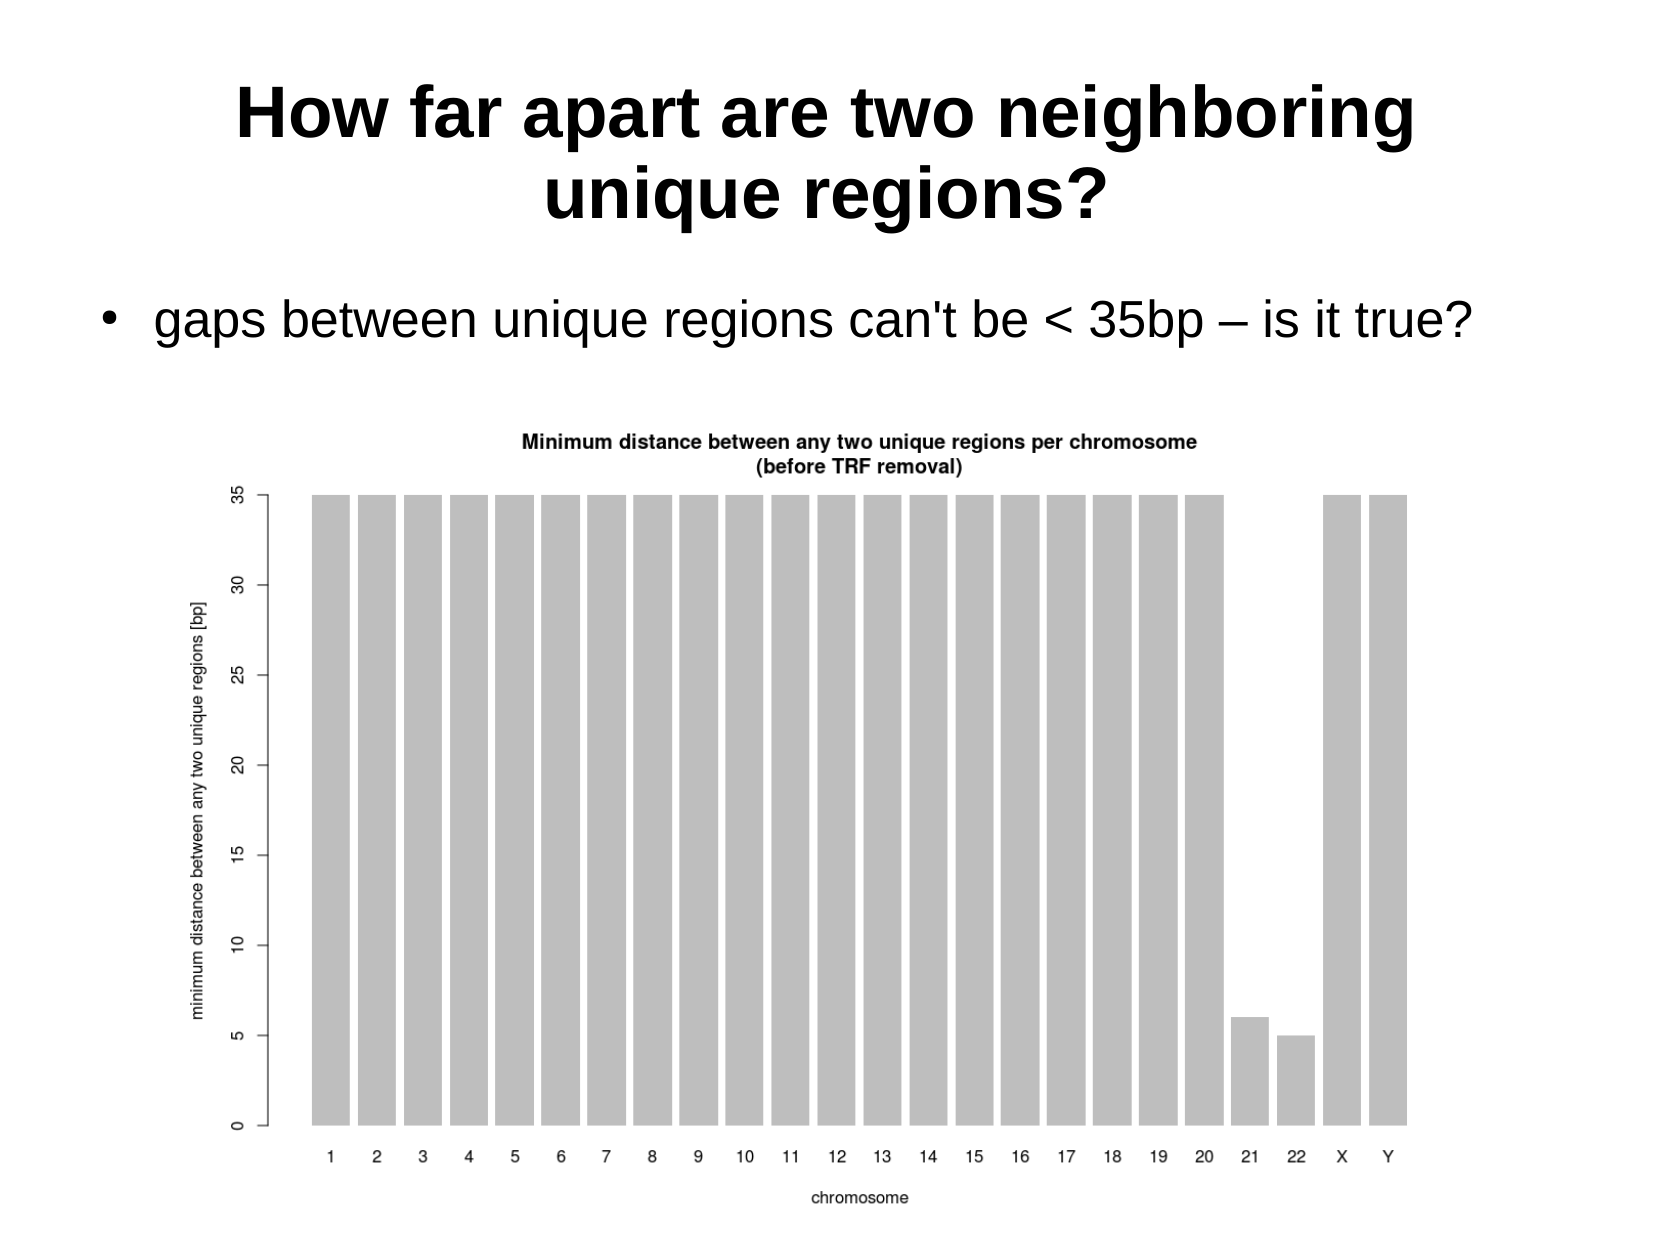

# How far apart are two neighboring unique regions?
gaps between unique regions can't be < 35bp – is it true?